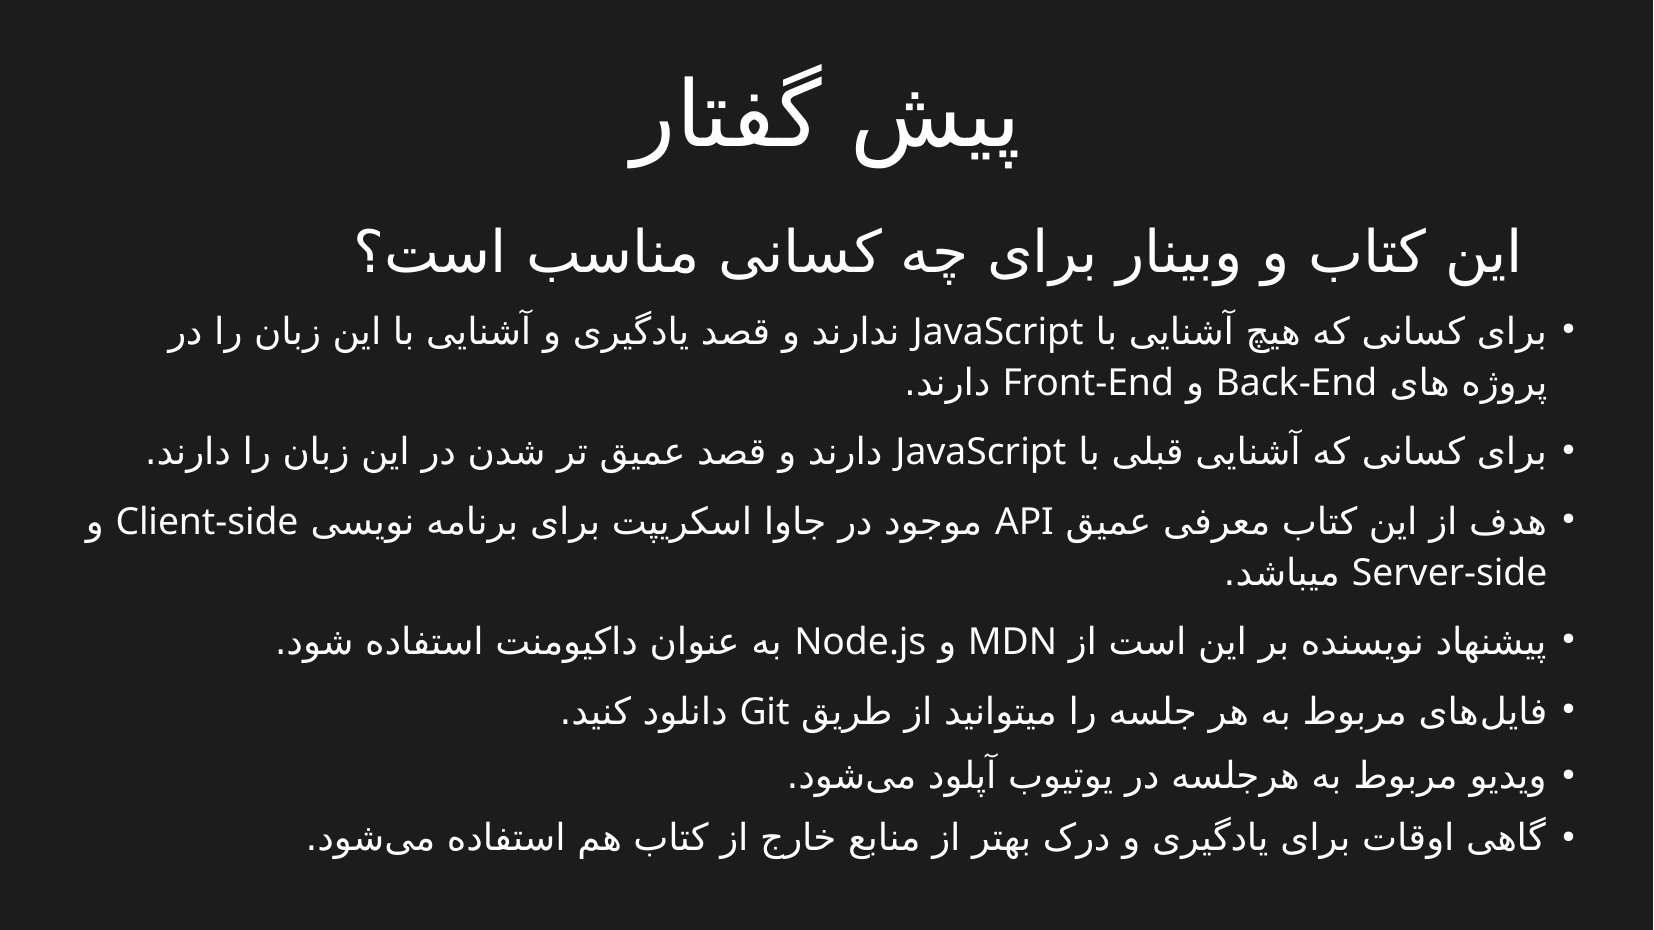

# پیش گفتار
این کتاب و وبینار برای چه کسانی مناسب است؟
برای کسانی که هیچ آشنایی با JavaScript ندارند و قصد یادگیری و آشنایی با این زبان را در پروژه های Back-End و Front-End دارند.
برای کسانی که آشنایی قبلی با JavaScript دارند و قصد عمیق تر شدن در این زبان را دارند.
هدف از این کتاب معرفی عمیق API موجود در جاوا اسکریپت برای برنامه نویسی Client-side و Server-side میباشد.
پیشنهاد نویسنده بر این است از MDN و Node.js به عنوان داکیومنت استفاده شود.
فایل‌های مربوط به هر جلسه را میتوانید از طریق Git دانلود کنید.
ویدیو مربوط به هرجلسه در یوتیوب آپلود می‌شود.
گاهی اوقات برای یادگیری و درک بهتر از منابع خارج از کتاب هم استفاده می‌شود.